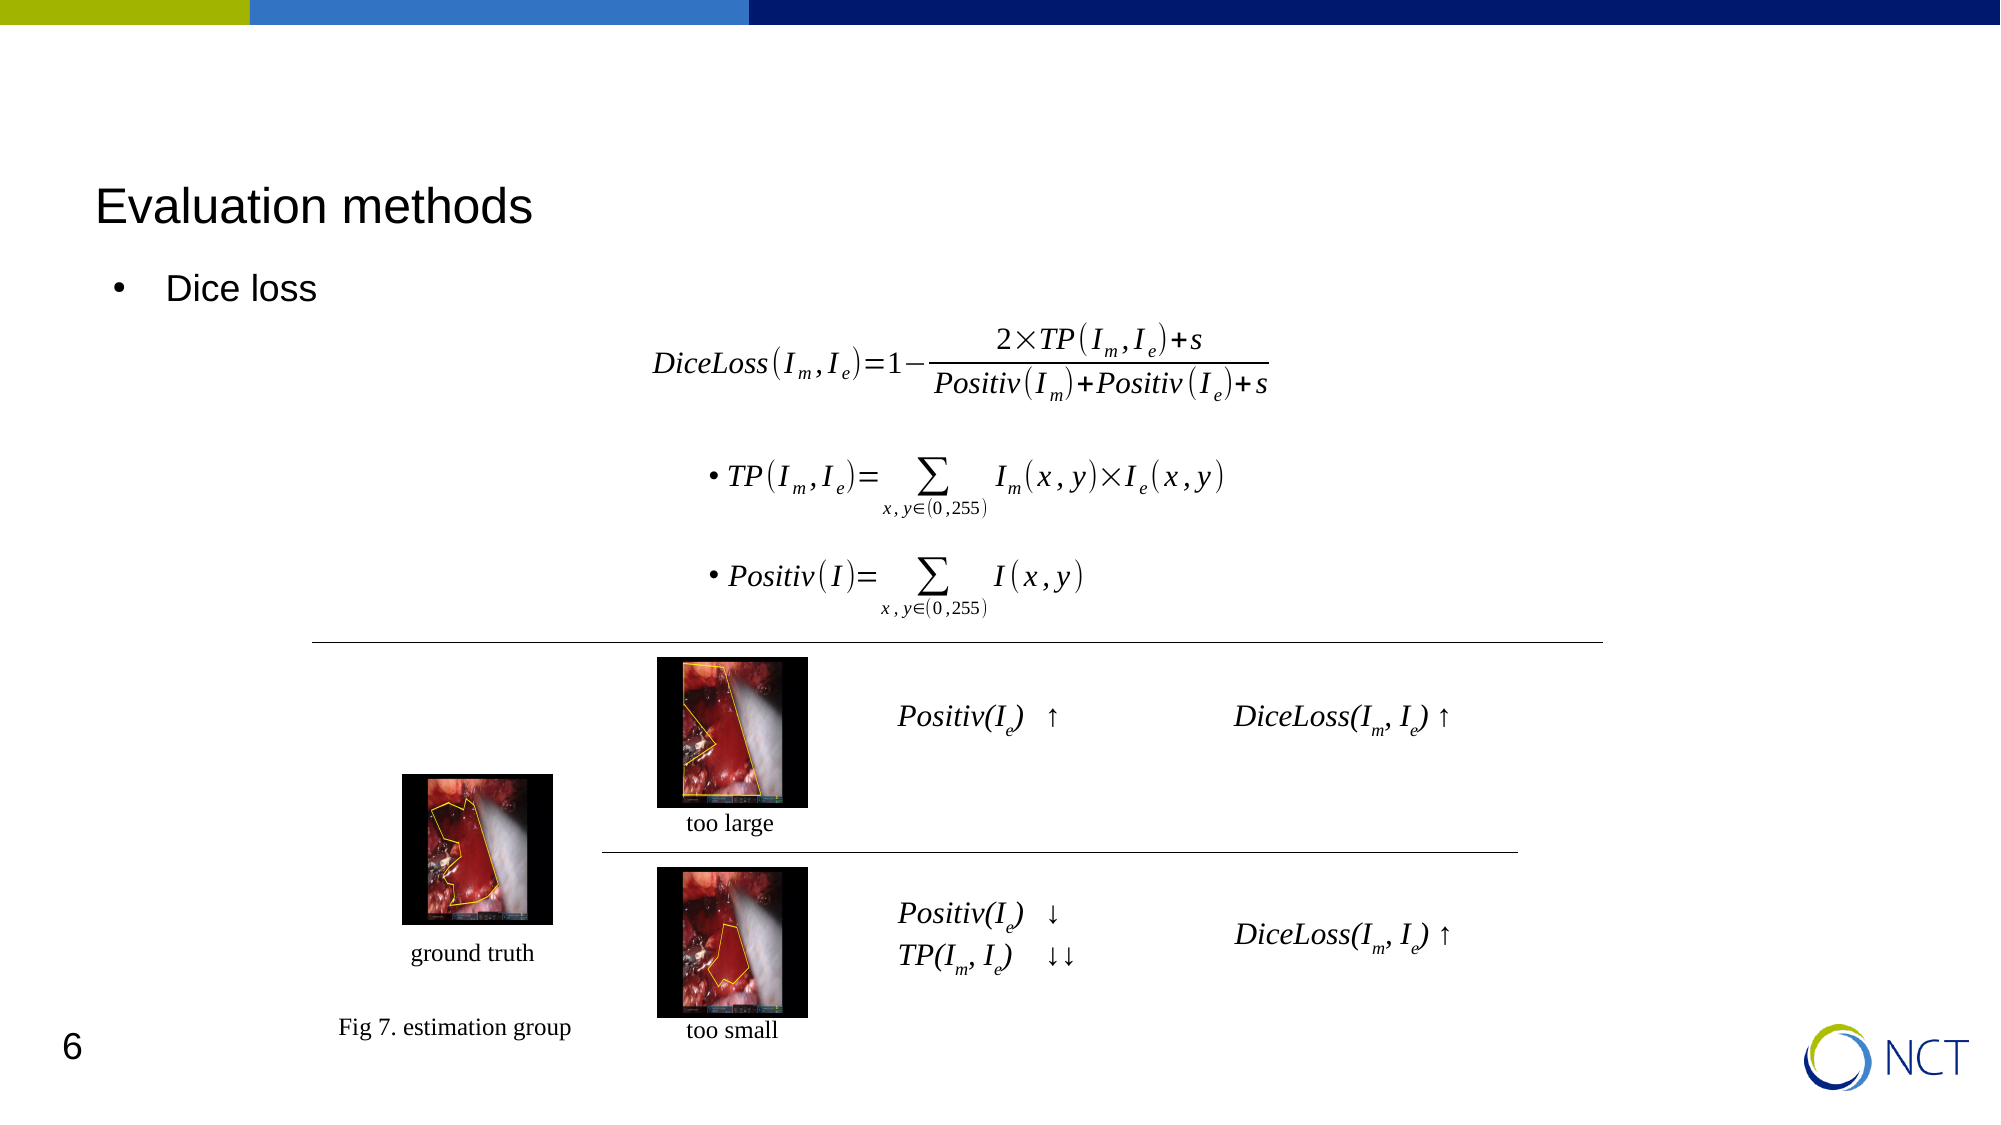

# Evaluation methods
Dice loss
•
•
Positiv(Ie) 	↑
DiceLoss(Im, Ie) ↑
 too large
Positiv(Ie) 	↓
TP(Im, Ie)	↓↓
DiceLoss(Im, Ie) ↑
 ground truth
 Fig 7. estimation group
 too small